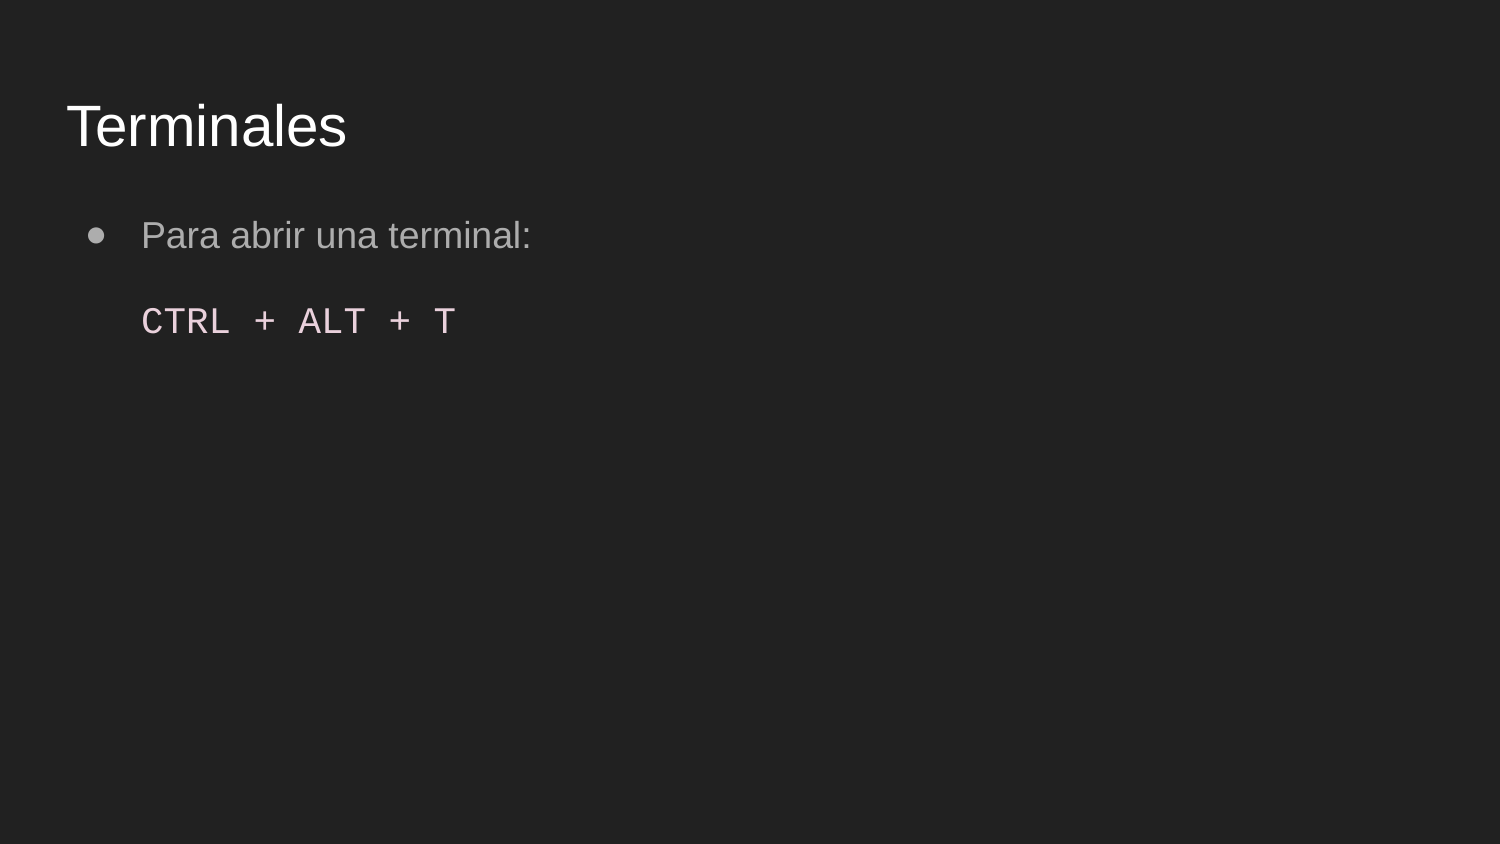

# Terminales
Para abrir una terminal:
	CTRL + ALT + T